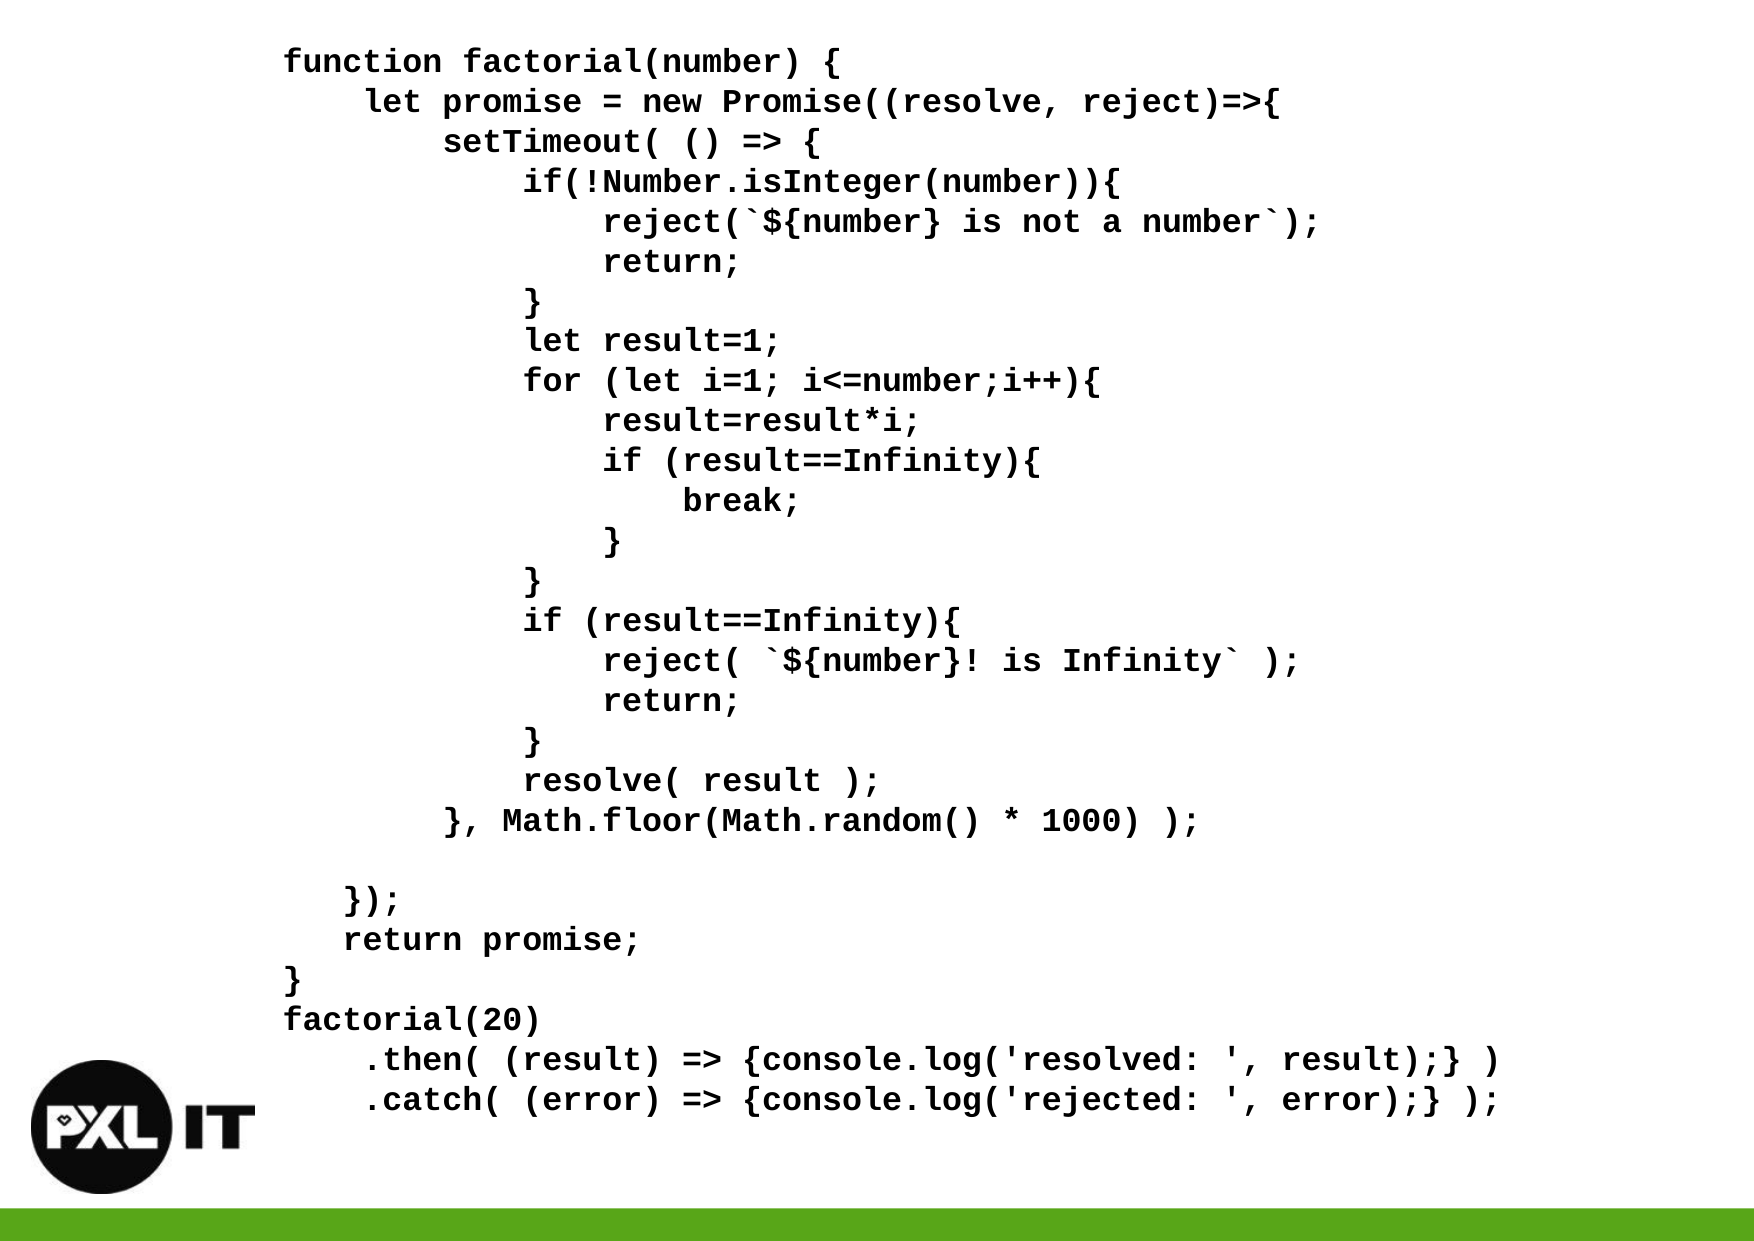

function factorial(number) {
 let promise = new Promise((resolve, reject)=>{
 setTimeout( () => {
 if(!Number.isInteger(number)){
 reject(`${number} is not a number`);
 return;
 }
 let result=1;
 for (let i=1; i<=number;i++){
 result=result*i;
 if (result==Infinity){
 break;
 }
 }
 if (result==Infinity){
 reject( `${number}! is Infinity` );
 return;
 }
 resolve( result );
 }, Math.floor(Math.random() * 1000) );
 });
 return promise;
}
factorial(20)
 .then( (result) => {console.log('resolved: ', result);} )
 .catch( (error) => {console.log('rejected: ', error);} );